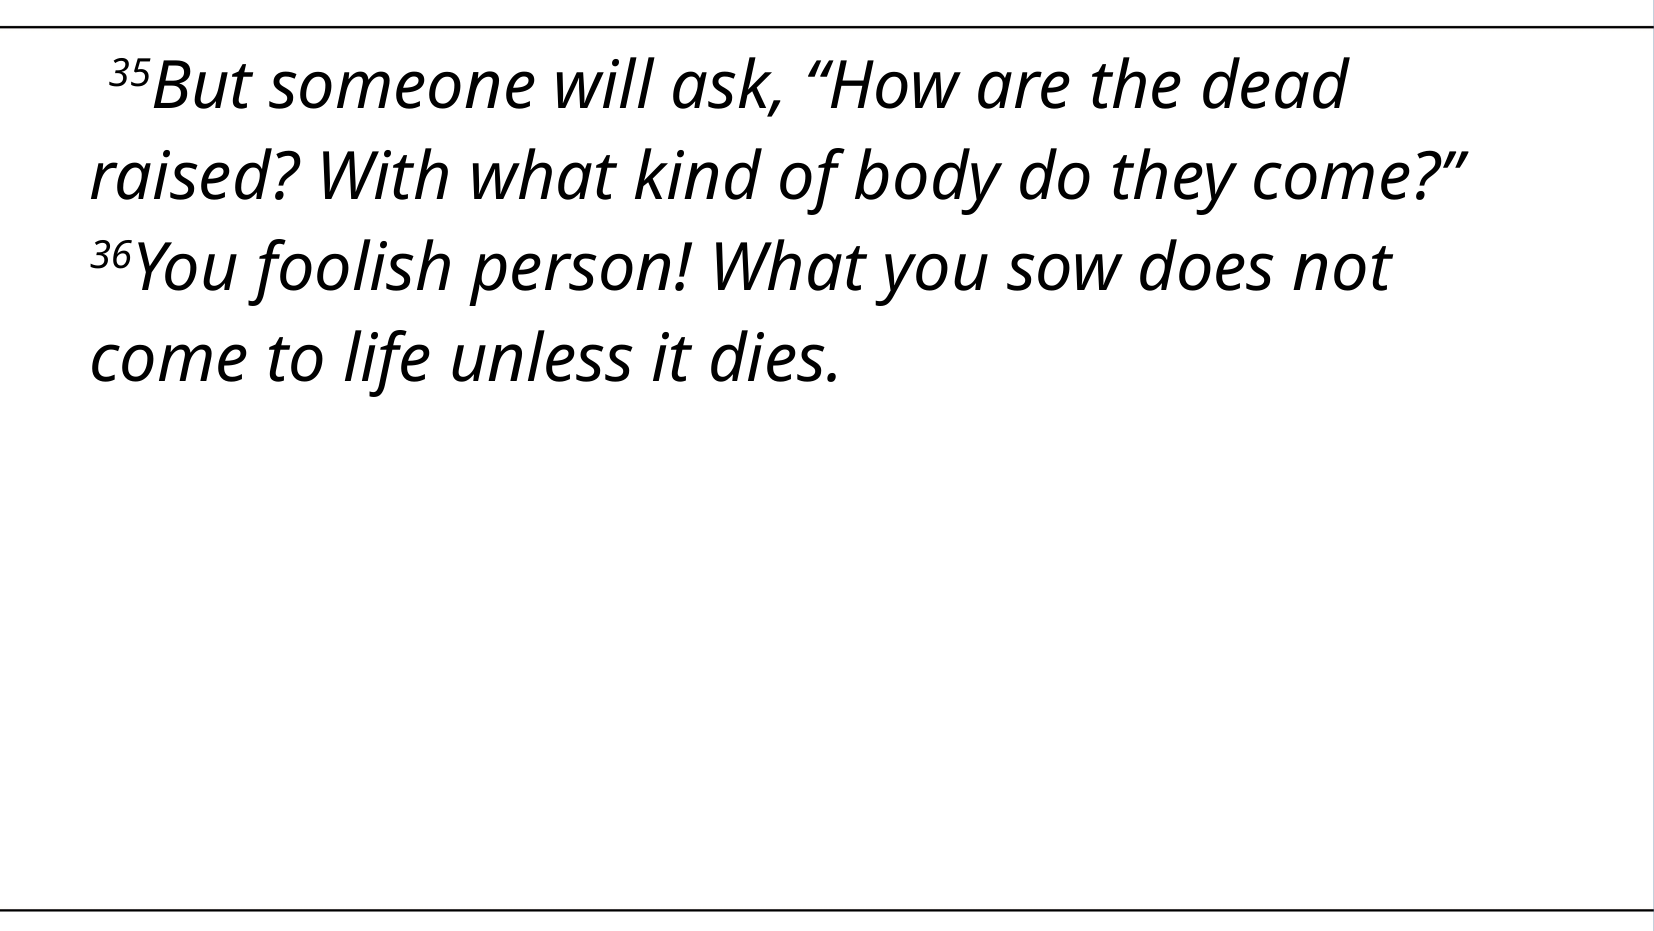

35But someone will ask, “How are the dead raised? With what kind of body do they come?” 36You foolish person! What you sow does not come to life unless it dies.